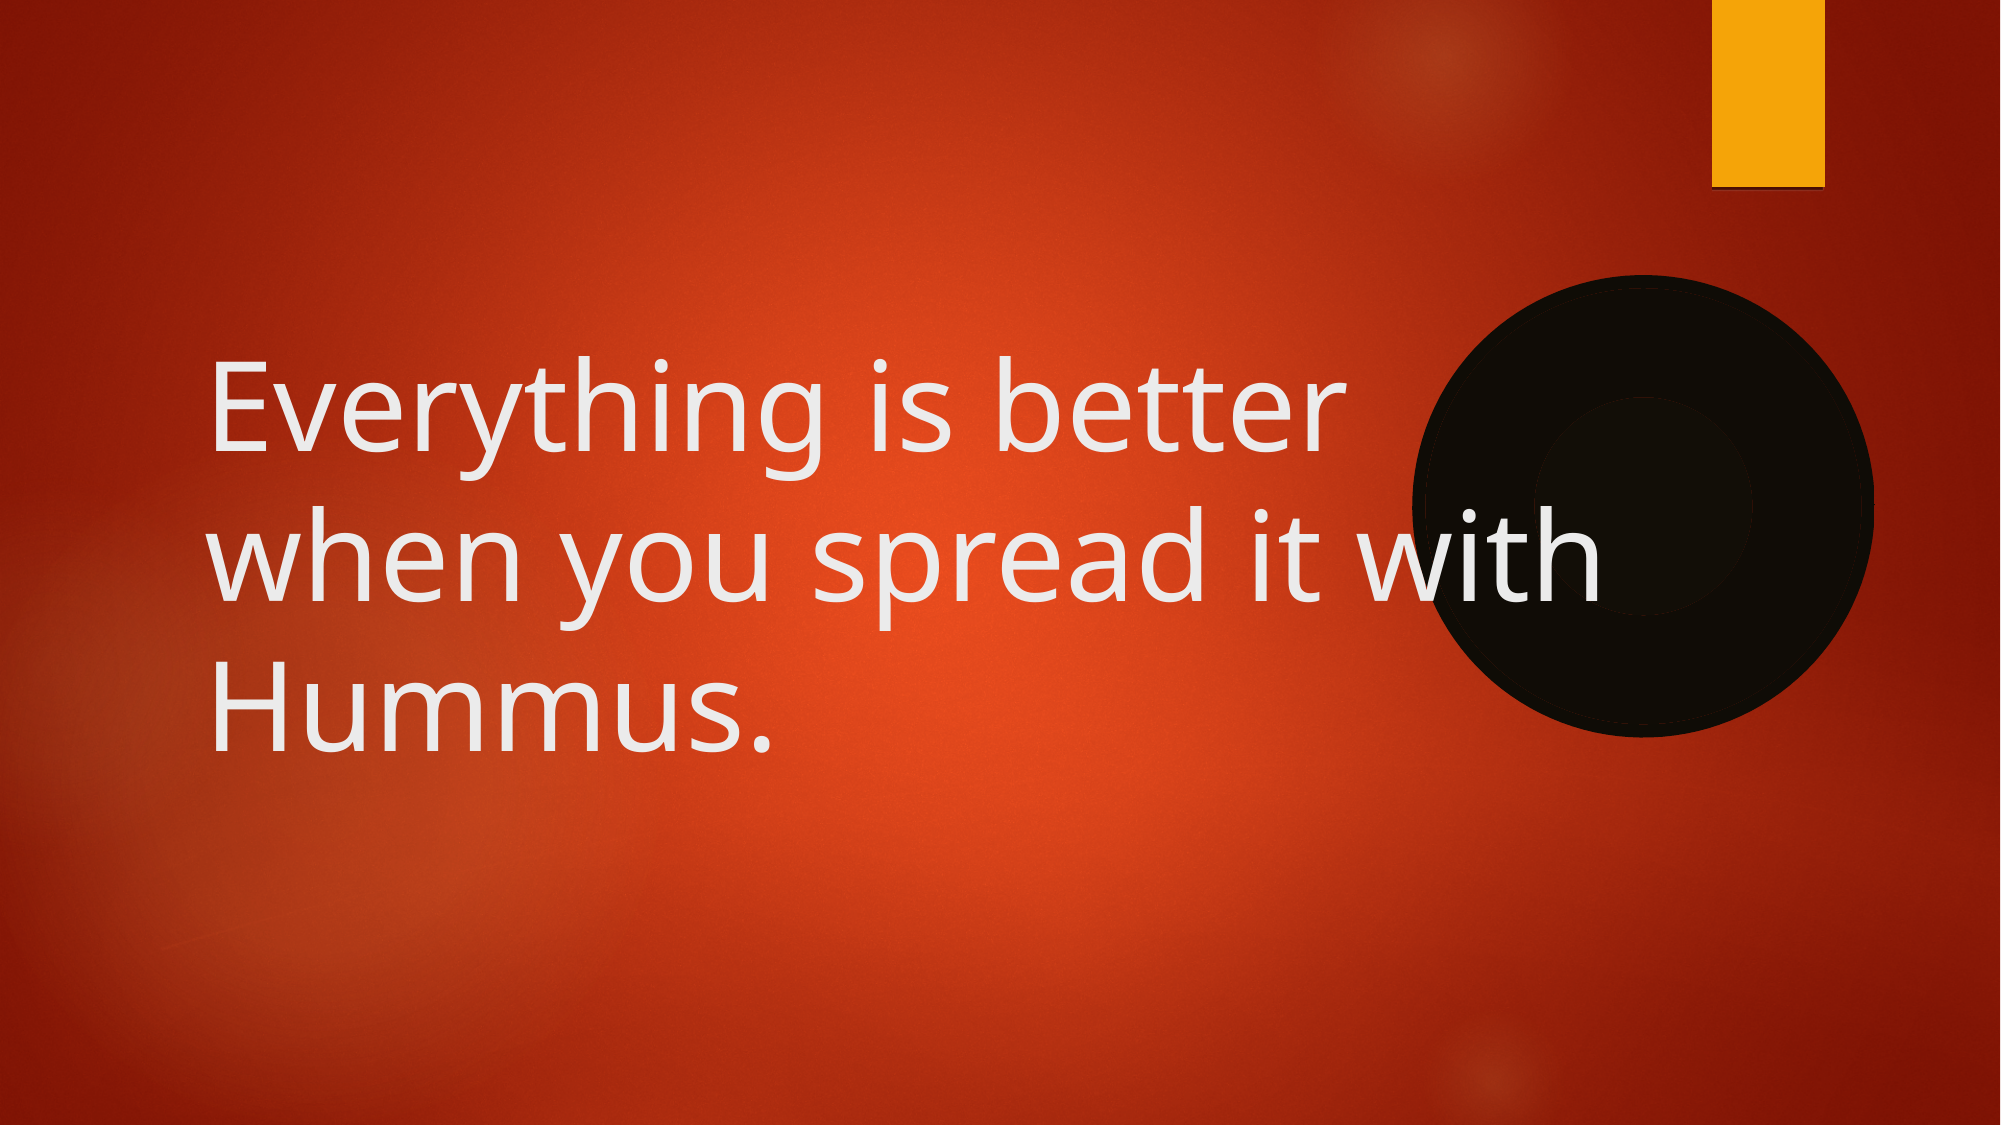

# Everything is better when you spread it with Hummus.